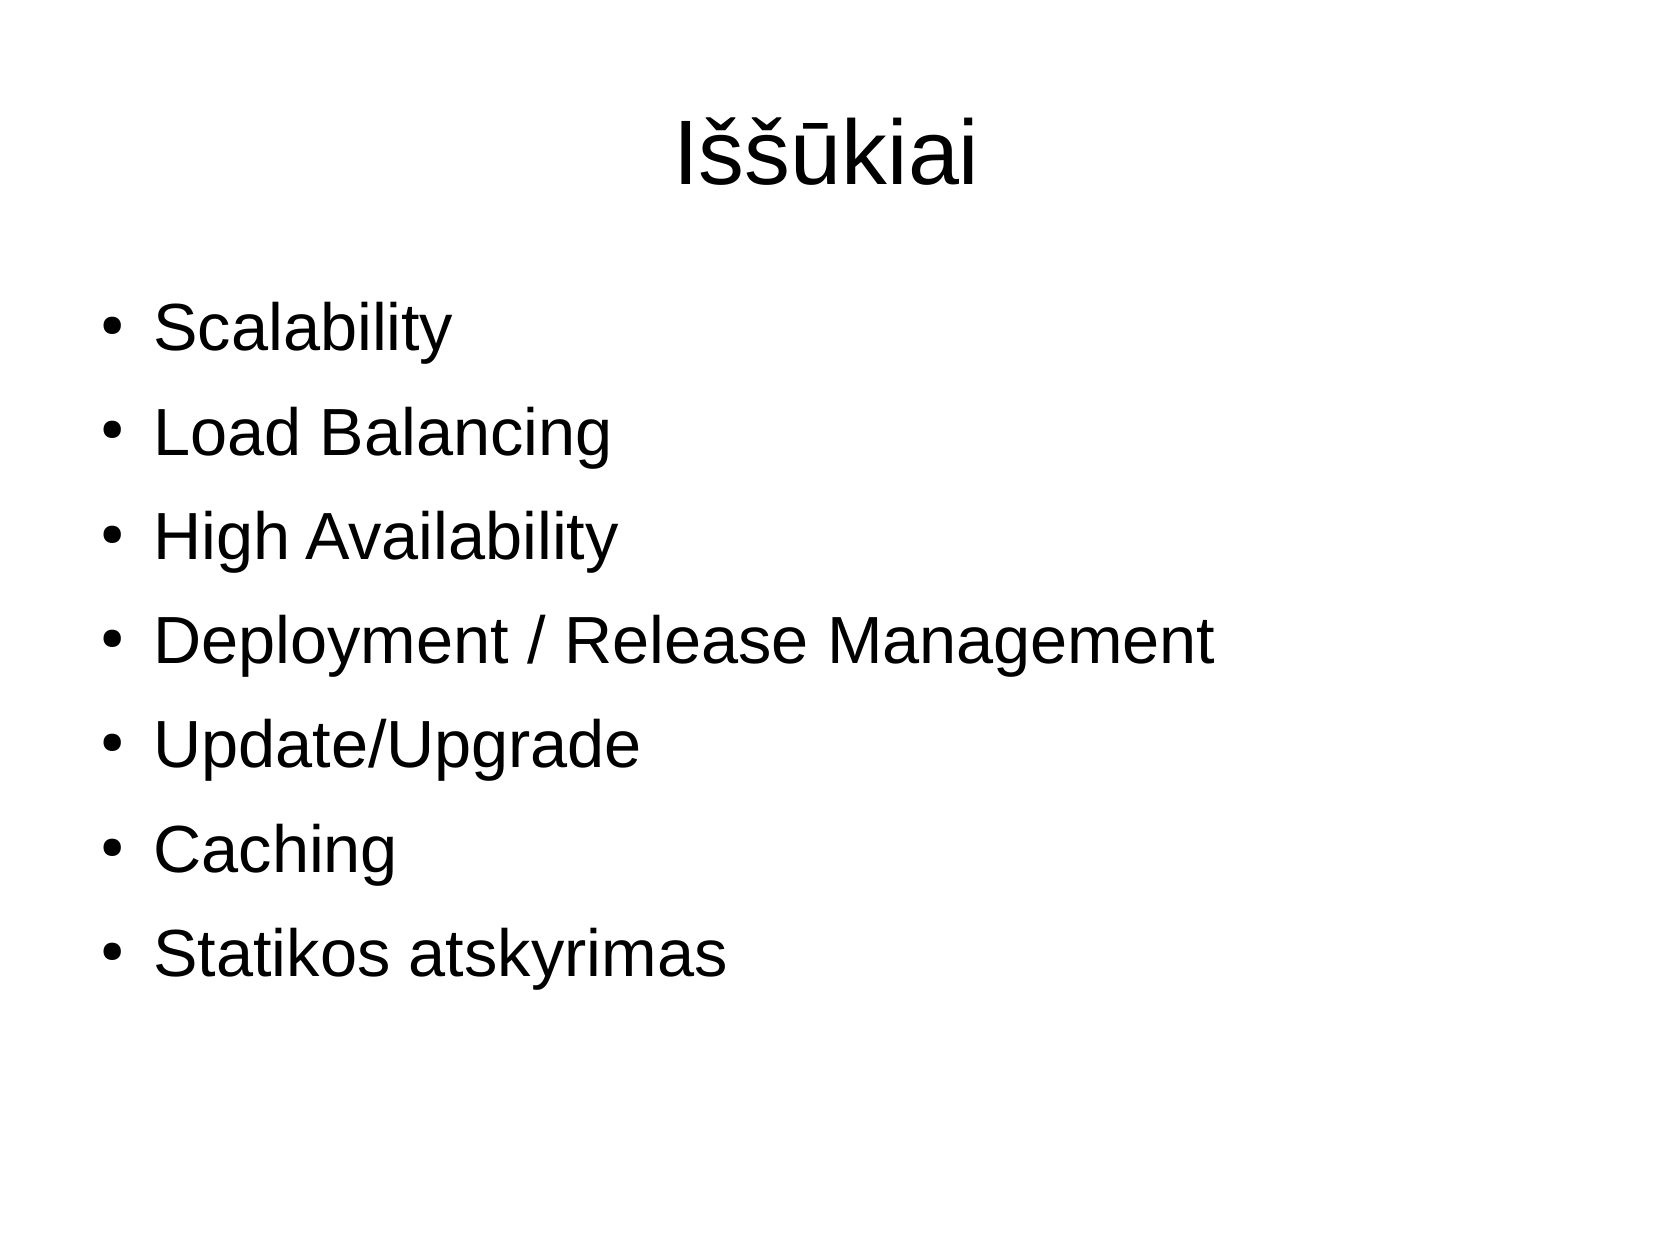

# Iššūkiai
Scalability
Load Balancing
High Availability
Deployment / Release Management
Update/Upgrade
Caching
Statikos atskyrimas